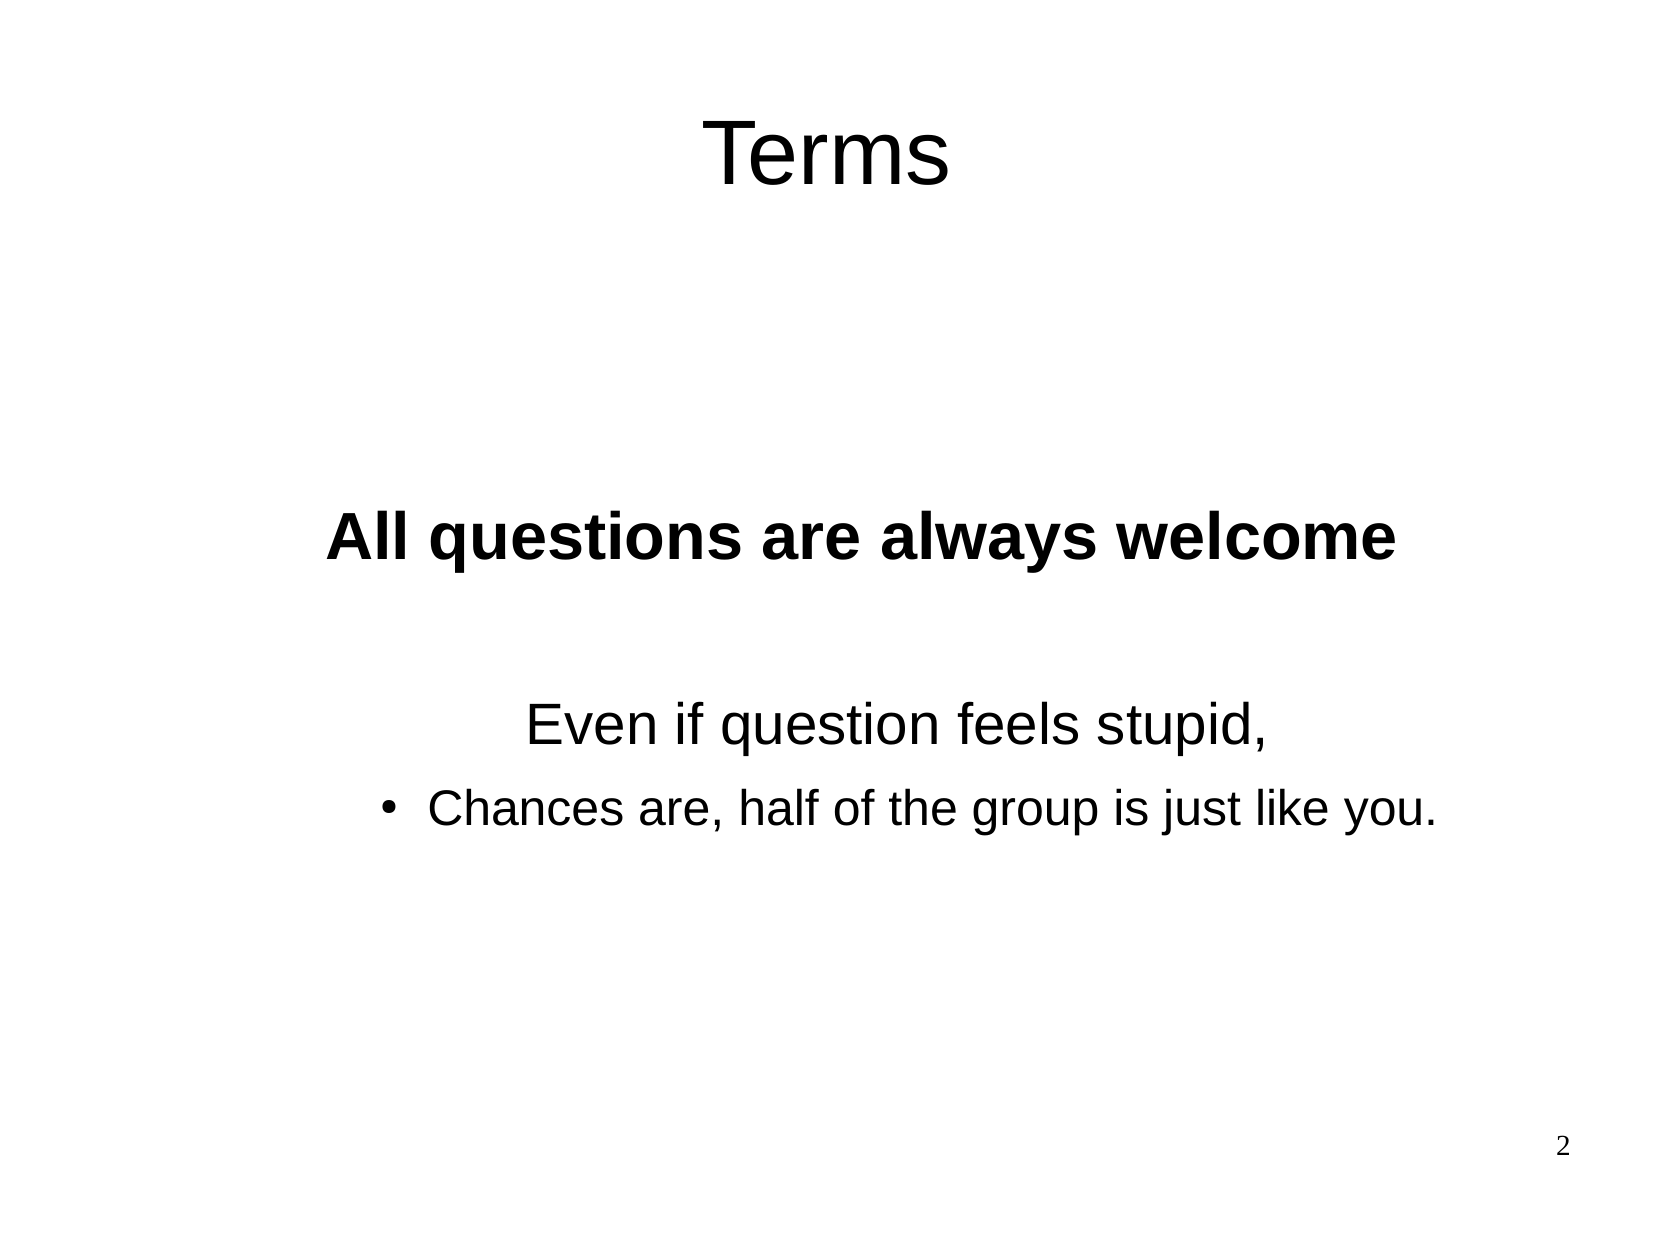

# Terms
All questions are always welcome
Even if question feels stupid,
Chances are, half of the group is just like you.
2